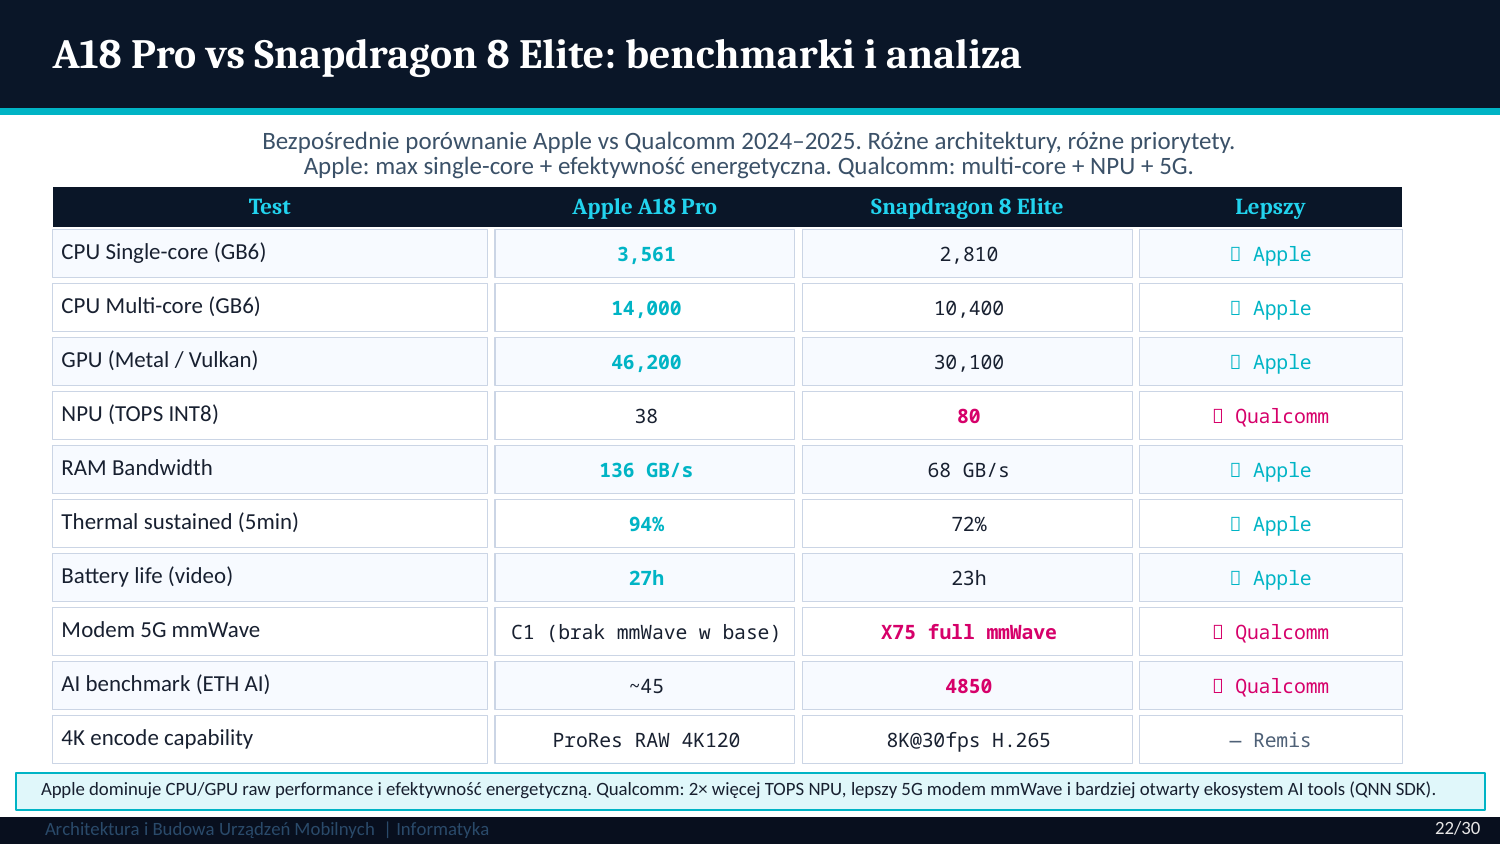

A18 Pro vs Snapdragon 8 Elite: benchmarki i analiza
Bezpośrednie porównanie Apple vs Qualcomm 2024–2025. Różne architektury, różne priorytety.
Apple: max single-core + efektywność energetyczna. Qualcomm: multi-core + NPU + 5G.
Test
Apple A18 Pro
Snapdragon 8 Elite
Lepszy
CPU Single-core (GB6)
3,561
2,810
🍎 Apple
CPU Multi-core (GB6)
14,000
10,400
🍎 Apple
GPU (Metal / Vulkan)
46,200
30,100
🍎 Apple
NPU (TOPS INT8)
38
80
🤖 Qualcomm
RAM Bandwidth
136 GB/s
68 GB/s
🍎 Apple
Thermal sustained (5min)
94%
72%
🍎 Apple
Battery life (video)
27h
23h
🍎 Apple
Modem 5G mmWave
C1 (brak mmWave w base)
X75 full mmWave
🤖 Qualcomm
AI benchmark (ETH AI)
~45
4850
🤖 Qualcomm
4K encode capability
ProRes RAW 4K120
8K@30fps H.265
— Remis
Apple dominuje CPU/GPU raw performance i efektywność energetyczną. Qualcomm: 2× więcej TOPS NPU, lepszy 5G modem mmWave i bardziej otwarty ekosystem AI tools (QNN SDK).
Architektura i Budowa Urządzeń Mobilnych | Informatyka